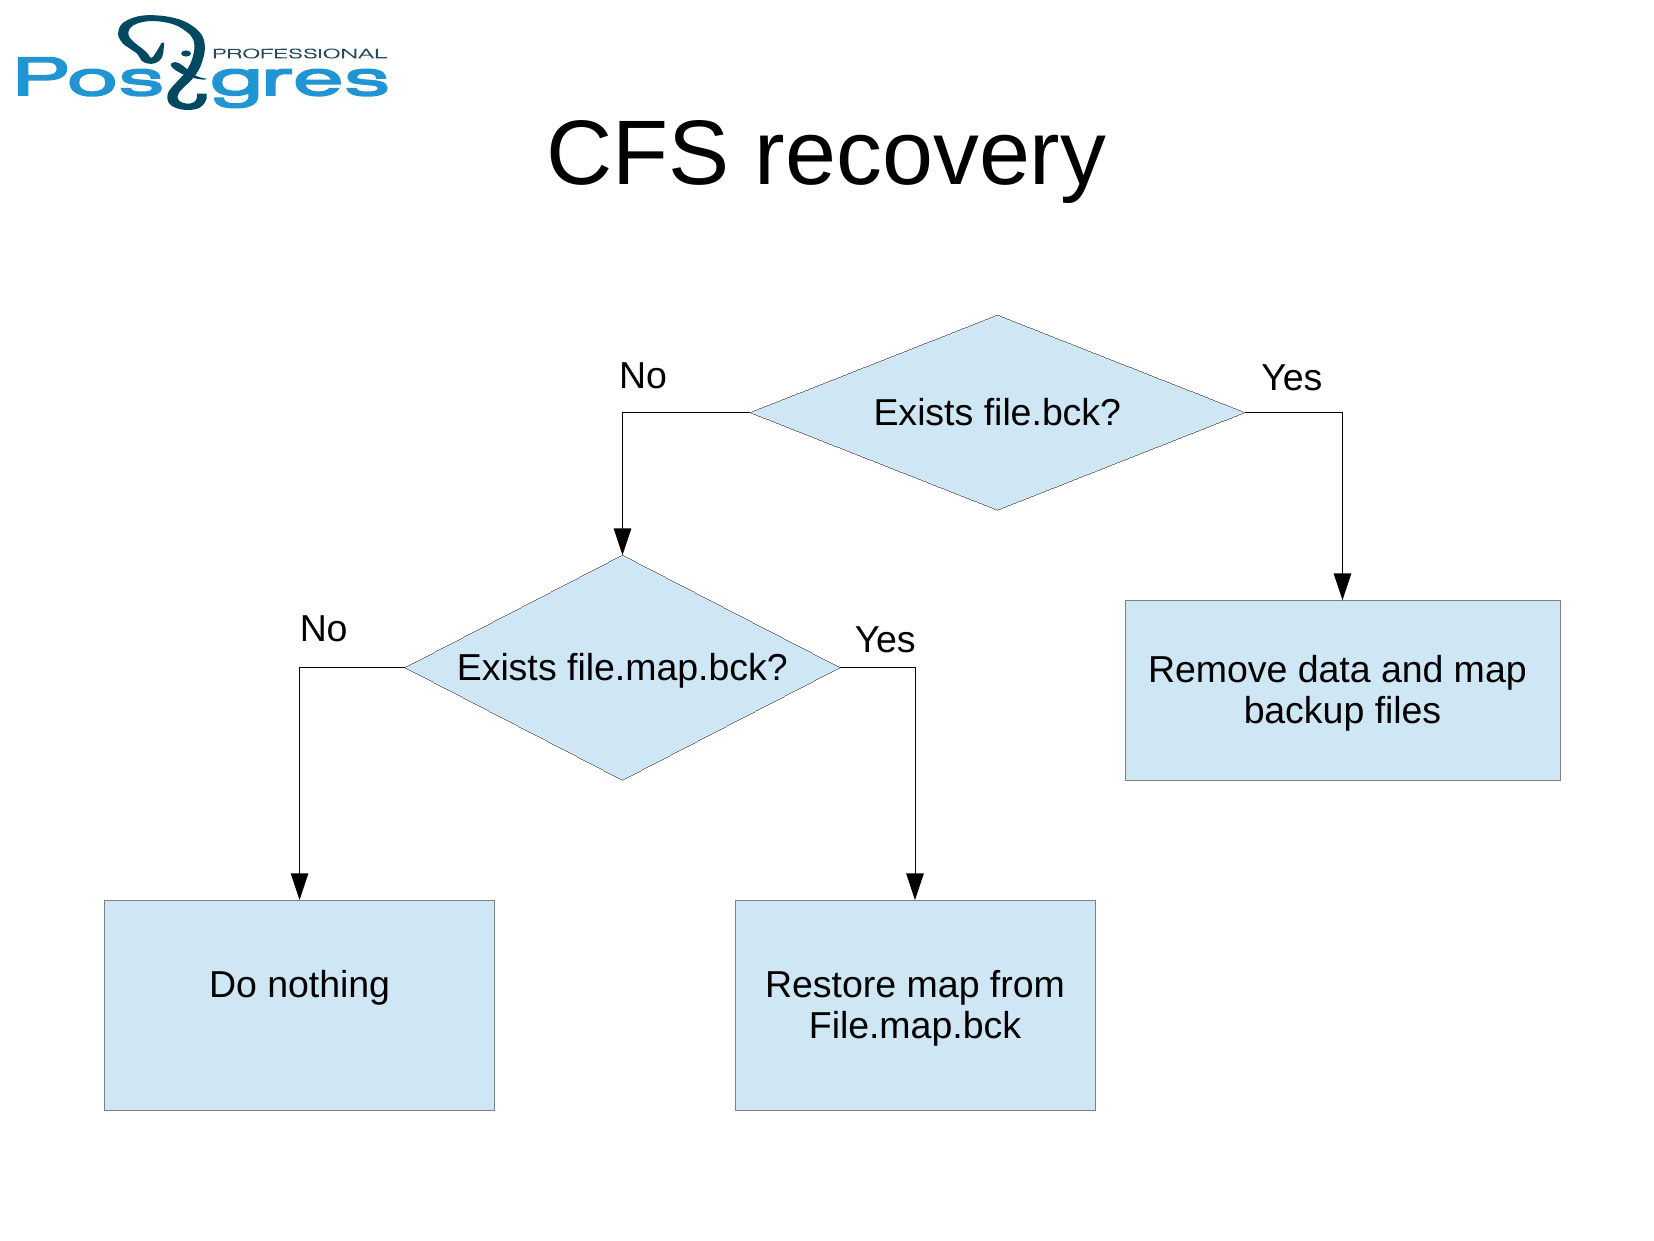

# CFS recovery
Exists file.bck?
No
Yes
Exists file.map.bck?
No
Remove data and map
backup files
Yes
Do nothing
Restore map from
File.map.bck